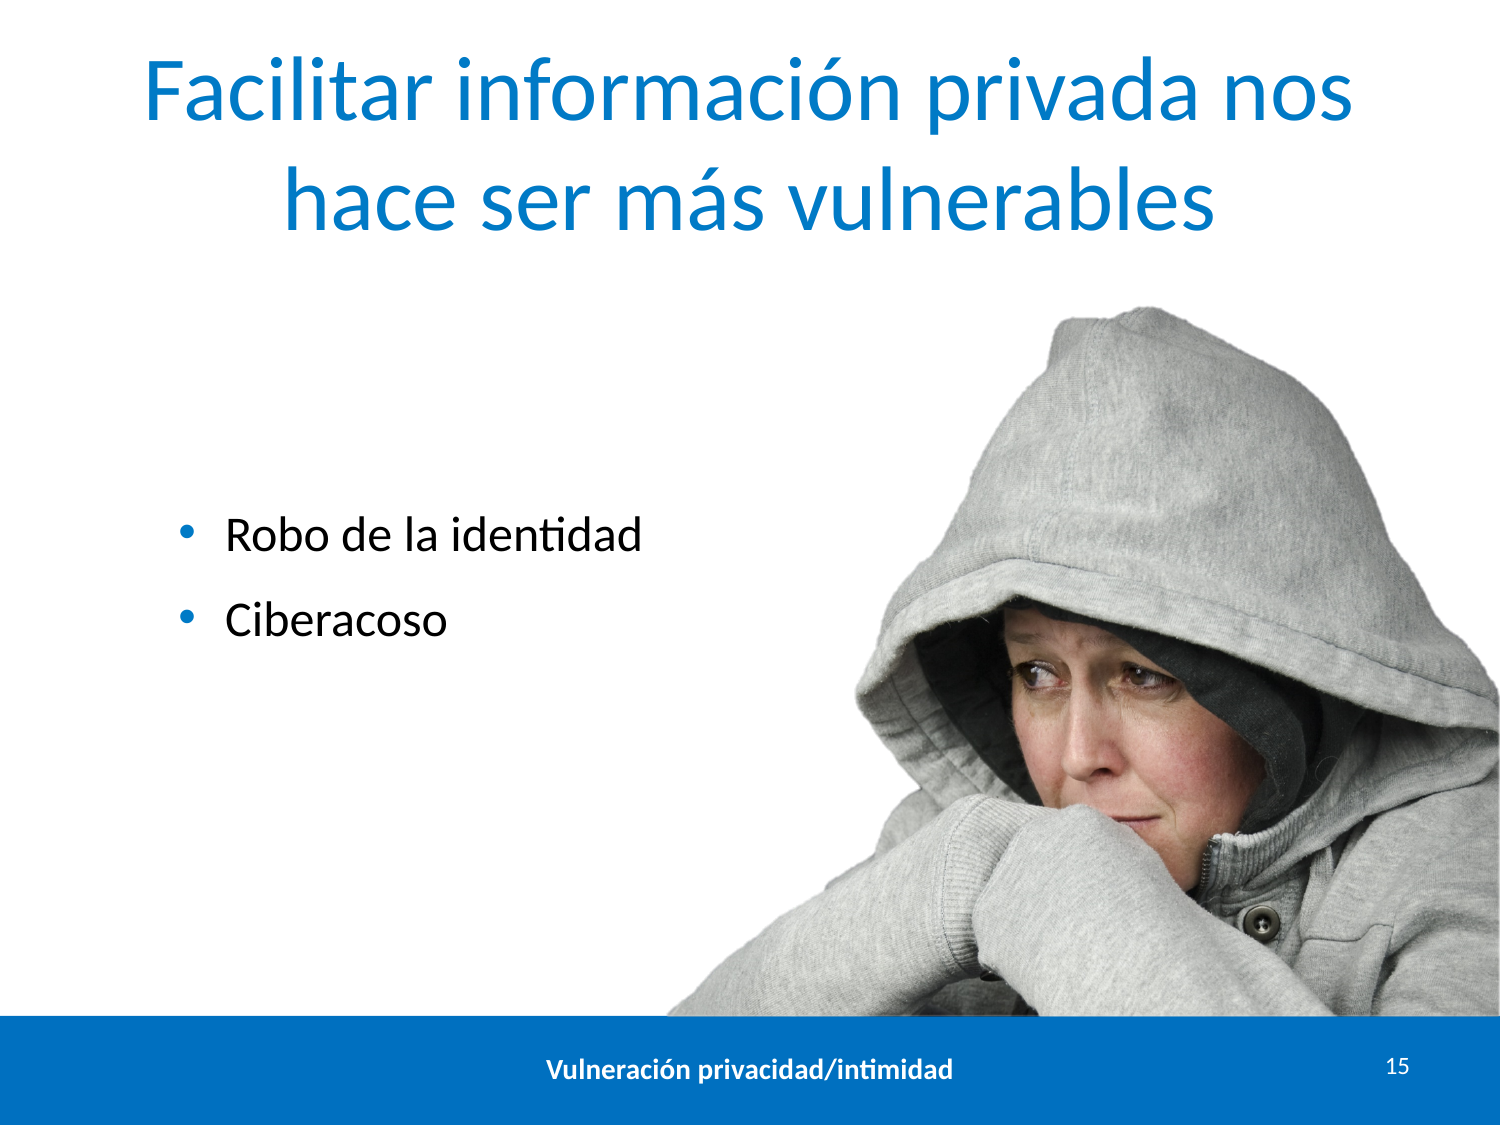

# Facilitar información privada nos hace ser más vulnerables
Robo de la identidad
Ciberacoso
Vulneración privacidad/intimidad